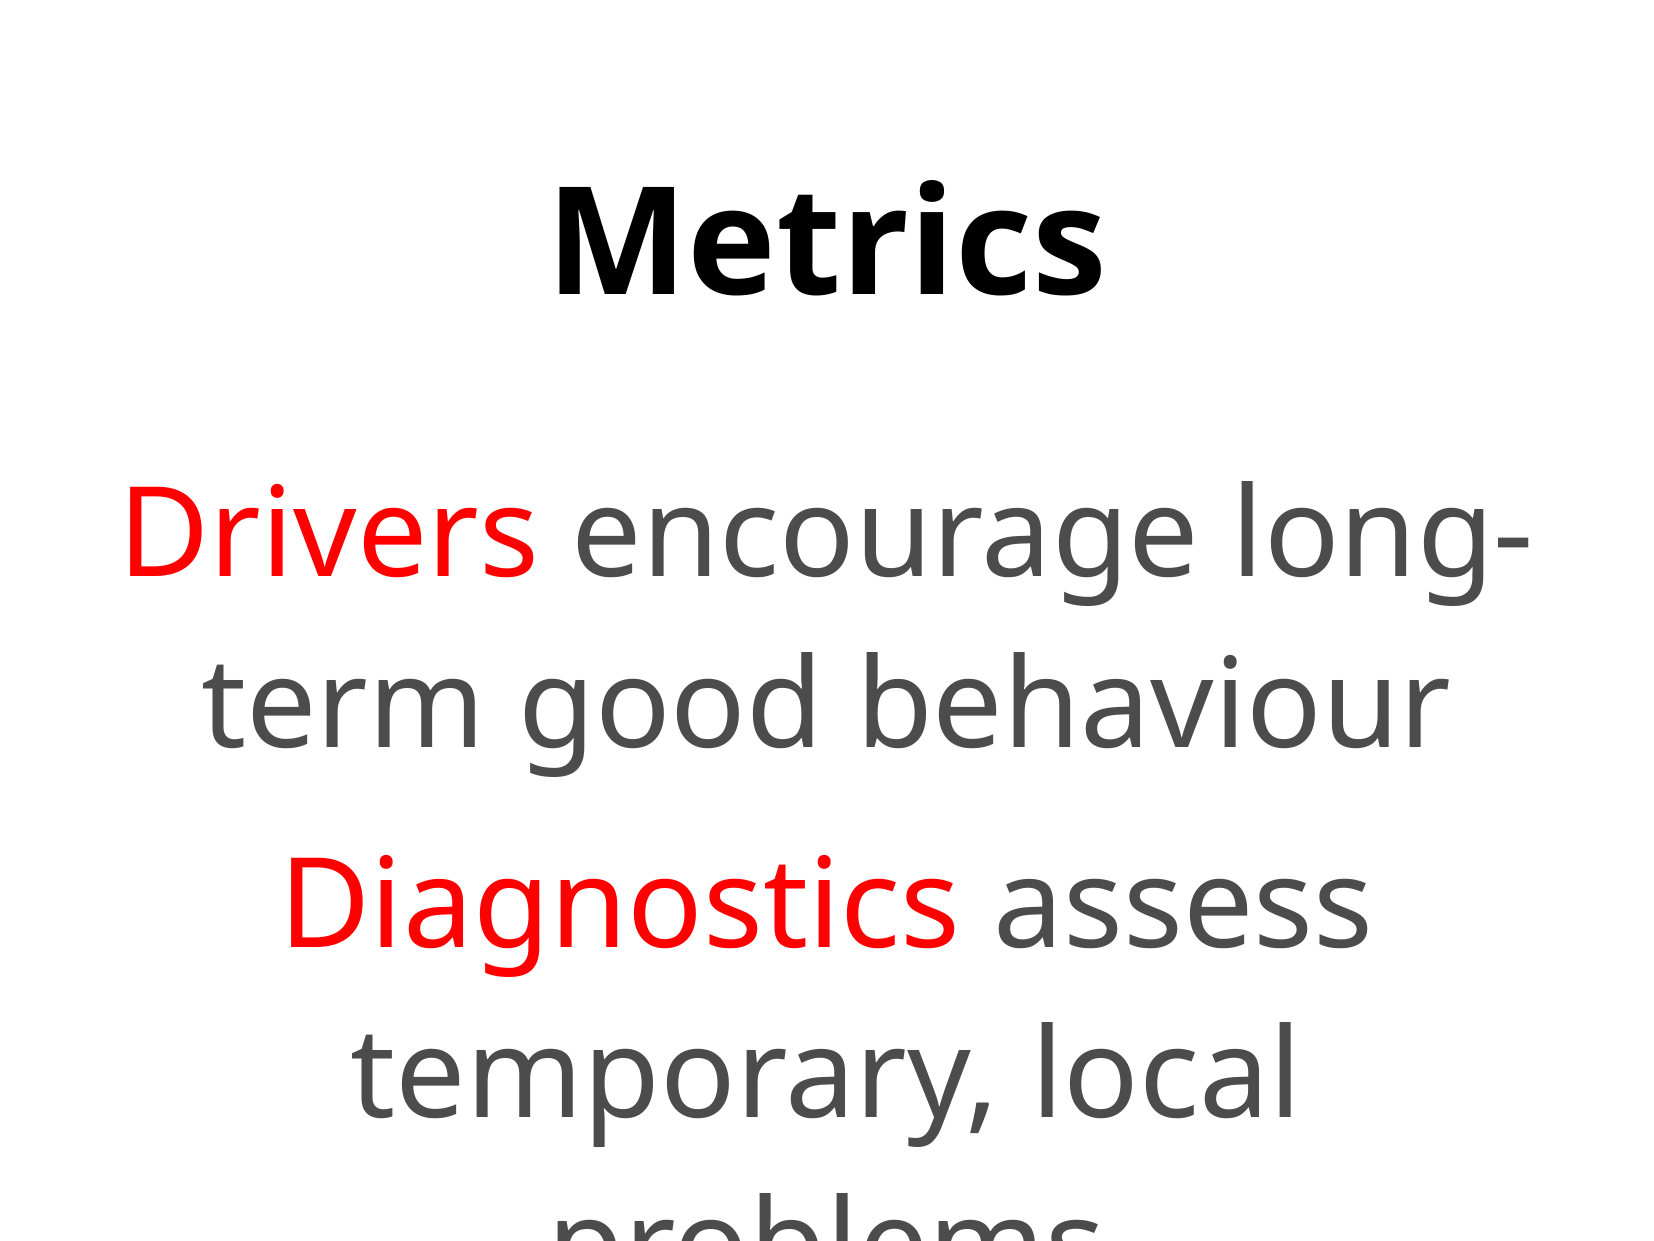

# Metrics
Drivers encourage long-term good behaviour
Diagnostics assess temporary, local problems